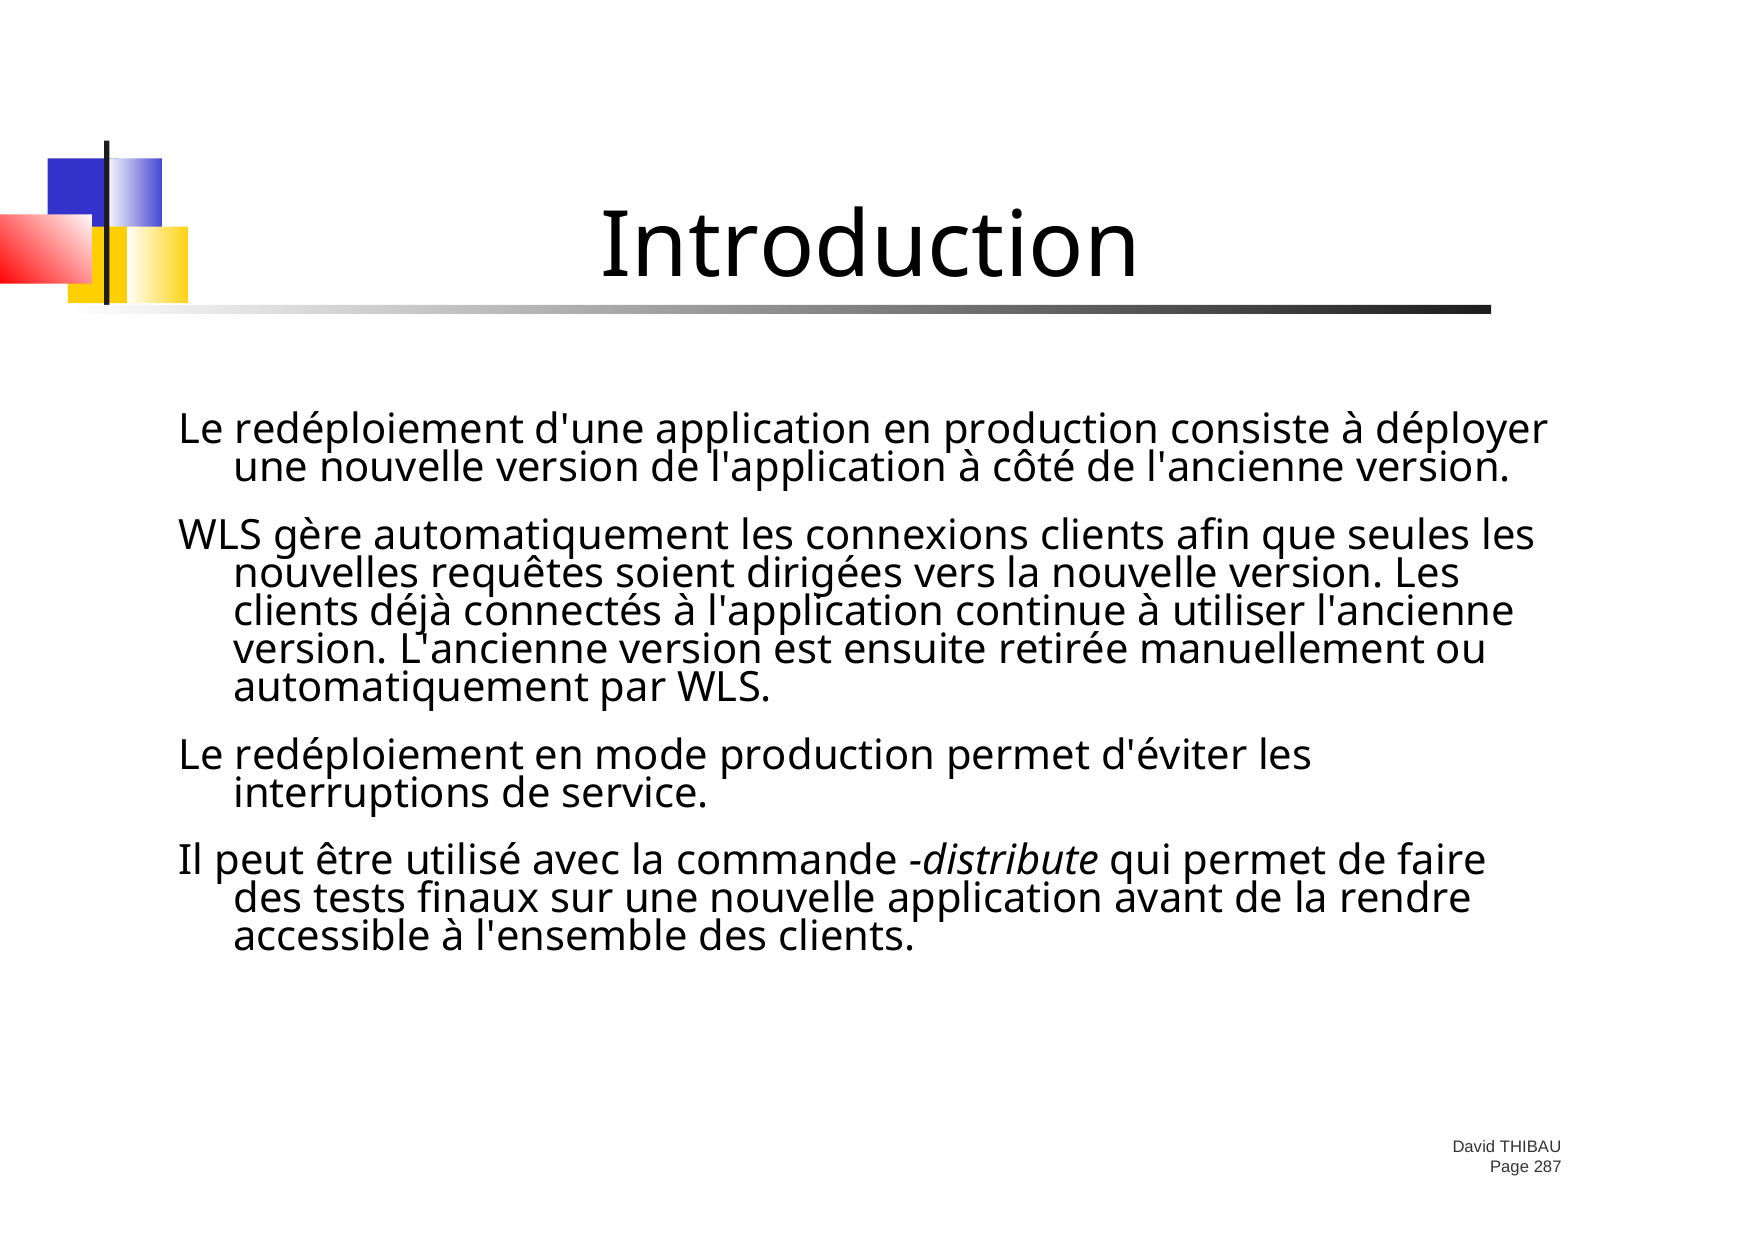

# Introduction
Le redéploiement d'une application en production consiste à déployer une nouvelle version de l'application à côté de l'ancienne version.
WLS gère automatiquement les connexions clients afin que seules les nouvelles requêtes soient dirigées vers la nouvelle version. Les clients déjà connectés à l'application continue à utiliser l'ancienne version. L'ancienne version est ensuite retirée manuellement ou automatiquement par WLS.
Le redéploiement en mode production permet d'éviter les interruptions de service.
Il peut être utilisé avec la commande -distribute qui permet de faire des tests finaux sur une nouvelle application avant de la rendre accessible à l'ensemble des clients.